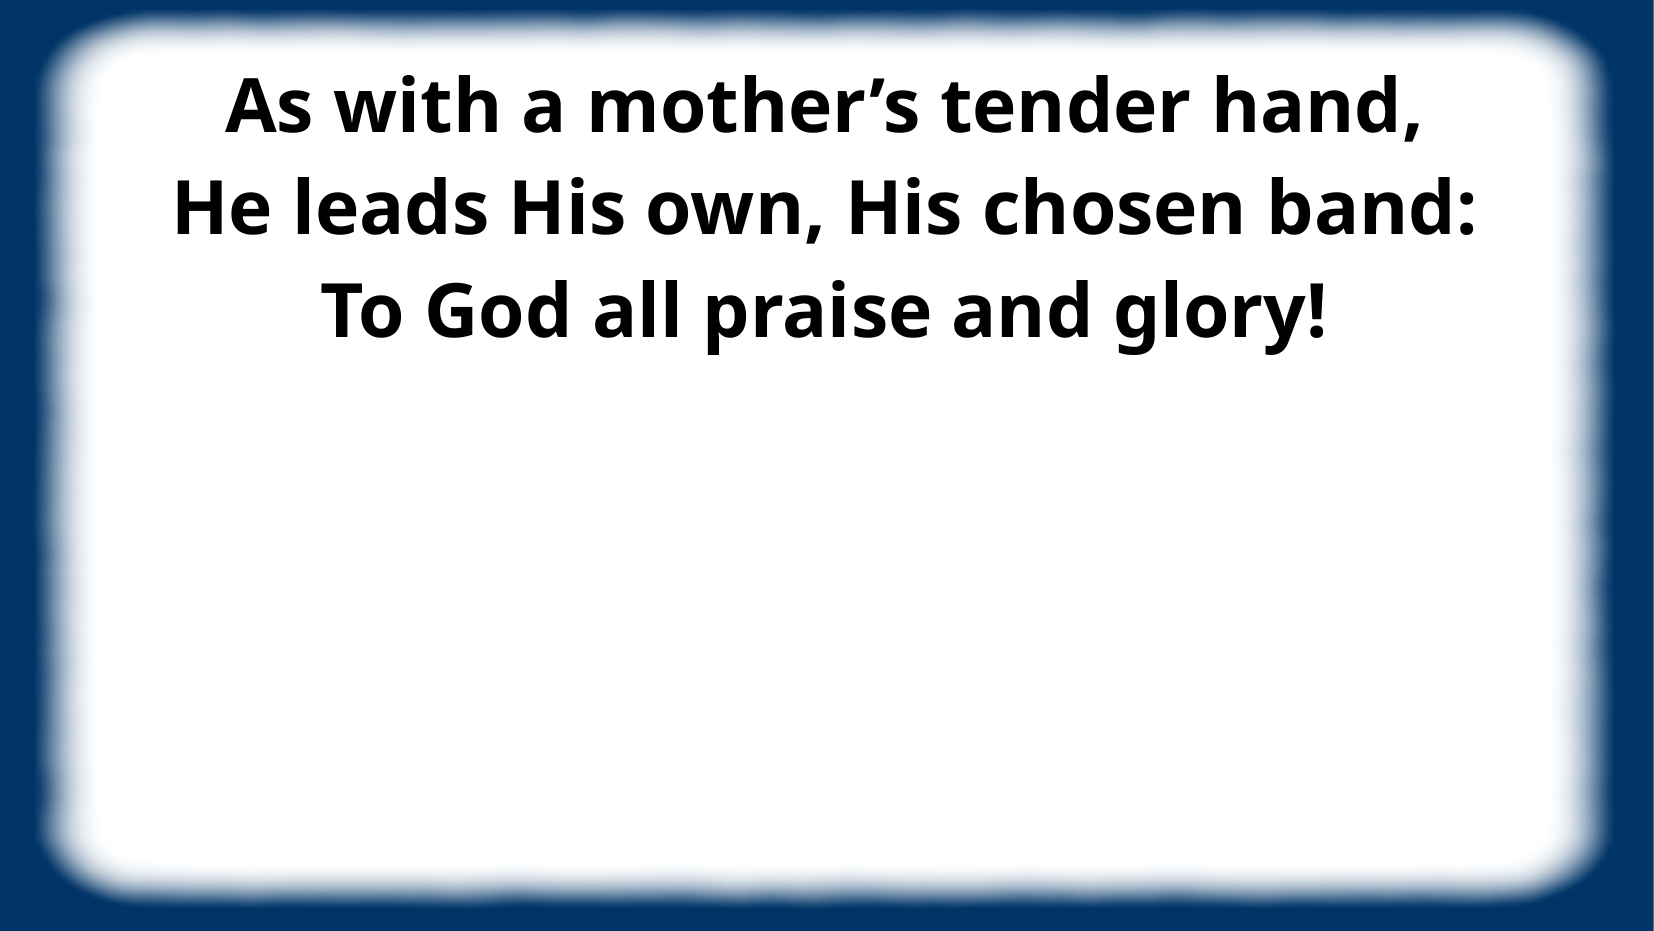

As with a mother’s tender hand,
He leads His own, His chosen band:
To God all praise and glory!